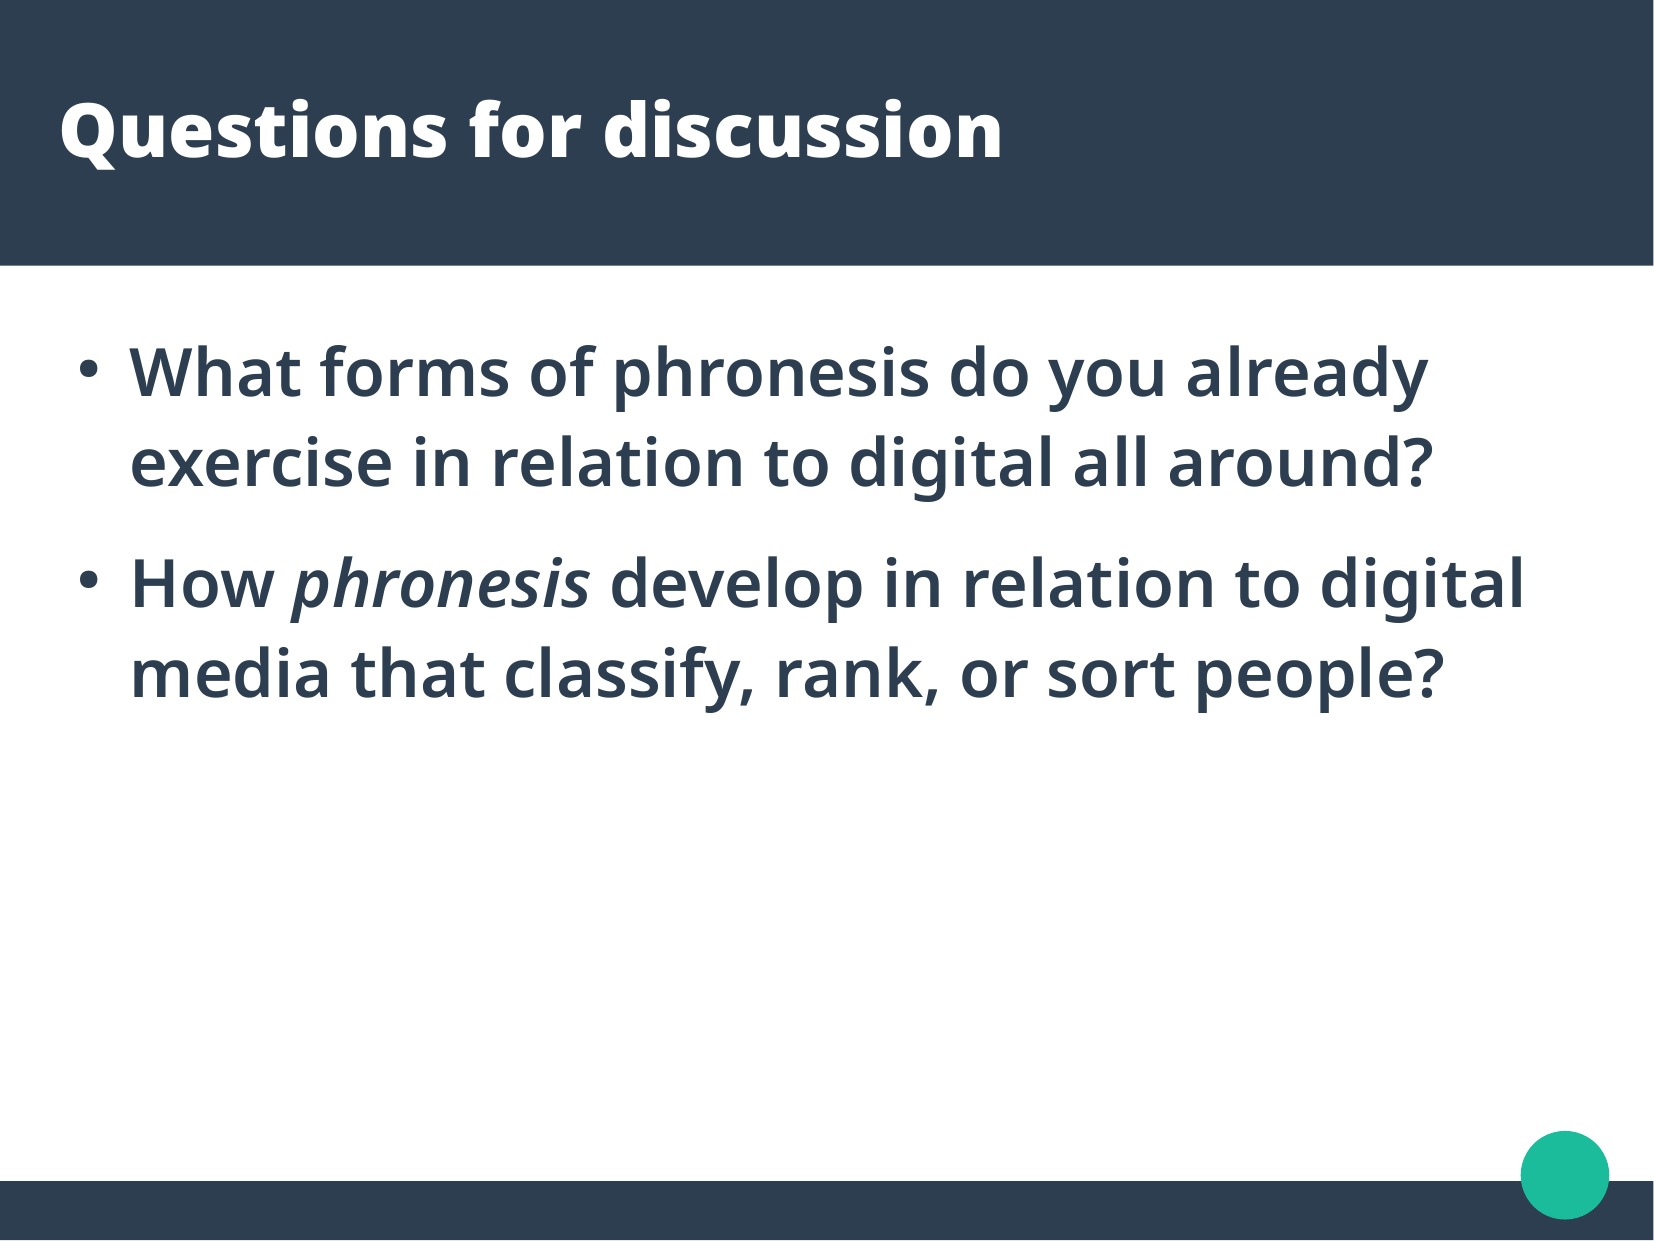

# Questions for discussion
What forms of phronesis do you already exercise in relation to digital all around?
How phronesis develop in relation to digital media that classify, rank, or sort people?